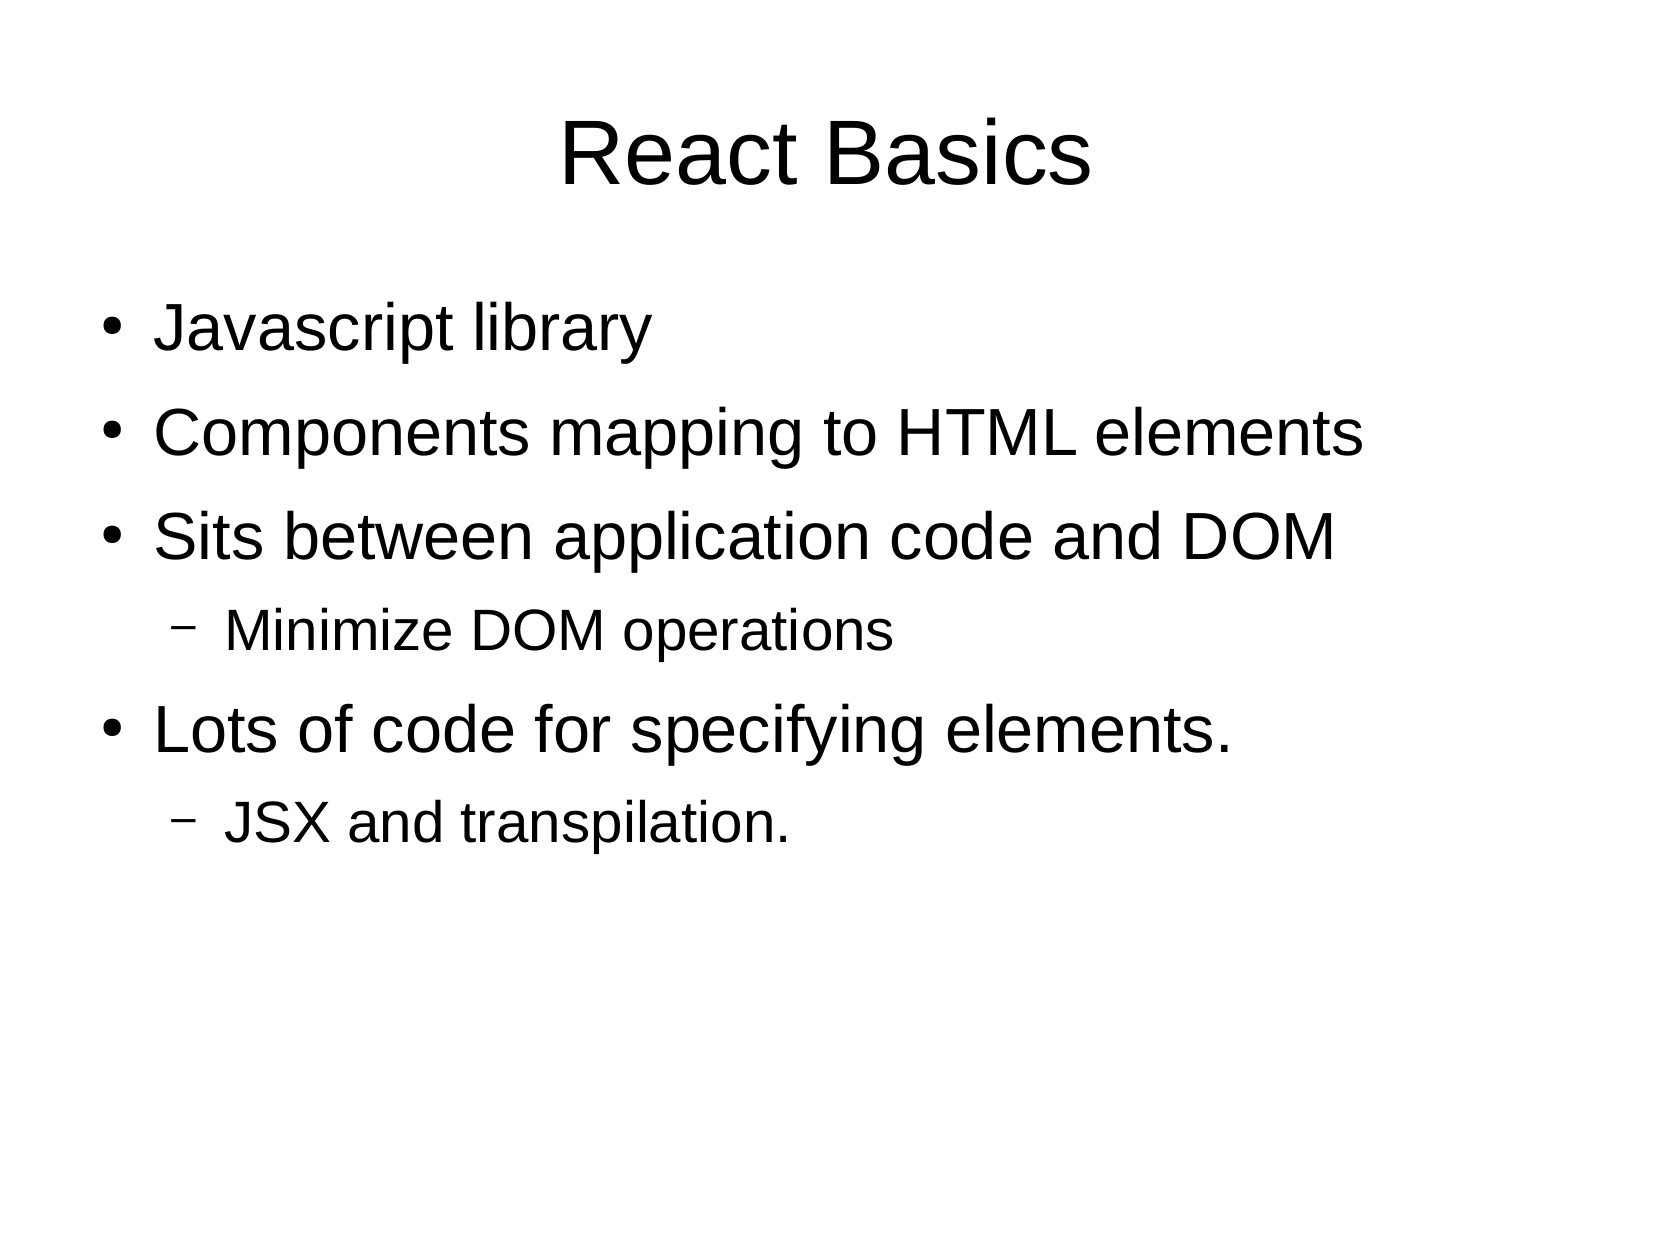

# React Basics
Javascript library
Components mapping to HTML elements
Sits between application code and DOM
Minimize DOM operations
Lots of code for specifying elements.
JSX and transpilation.